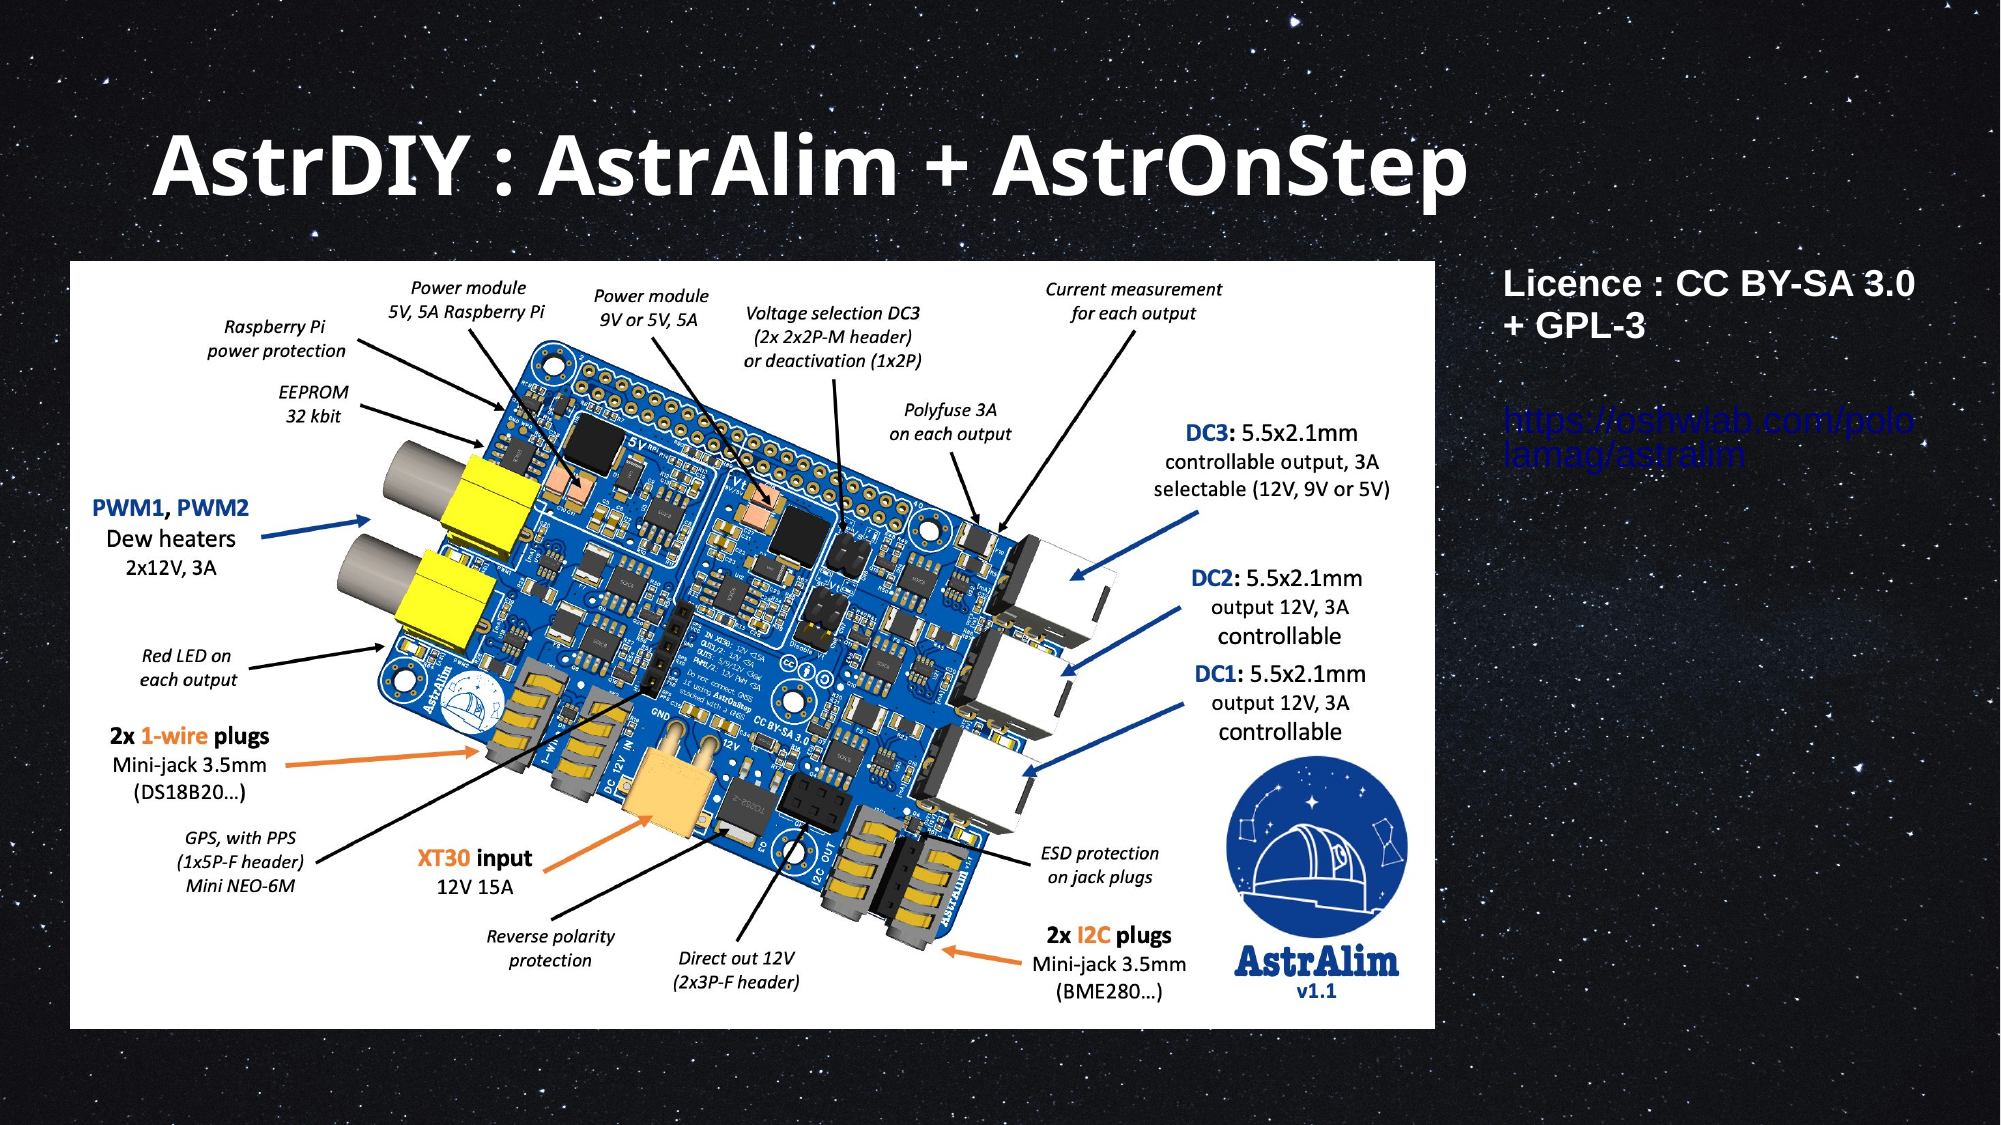

# AstrDIY : AstrAlim + AstrOnStep
Licence : CC BY-SA 3.0
+ GPL-3
https://oshwlab.com/pololamag/astralim